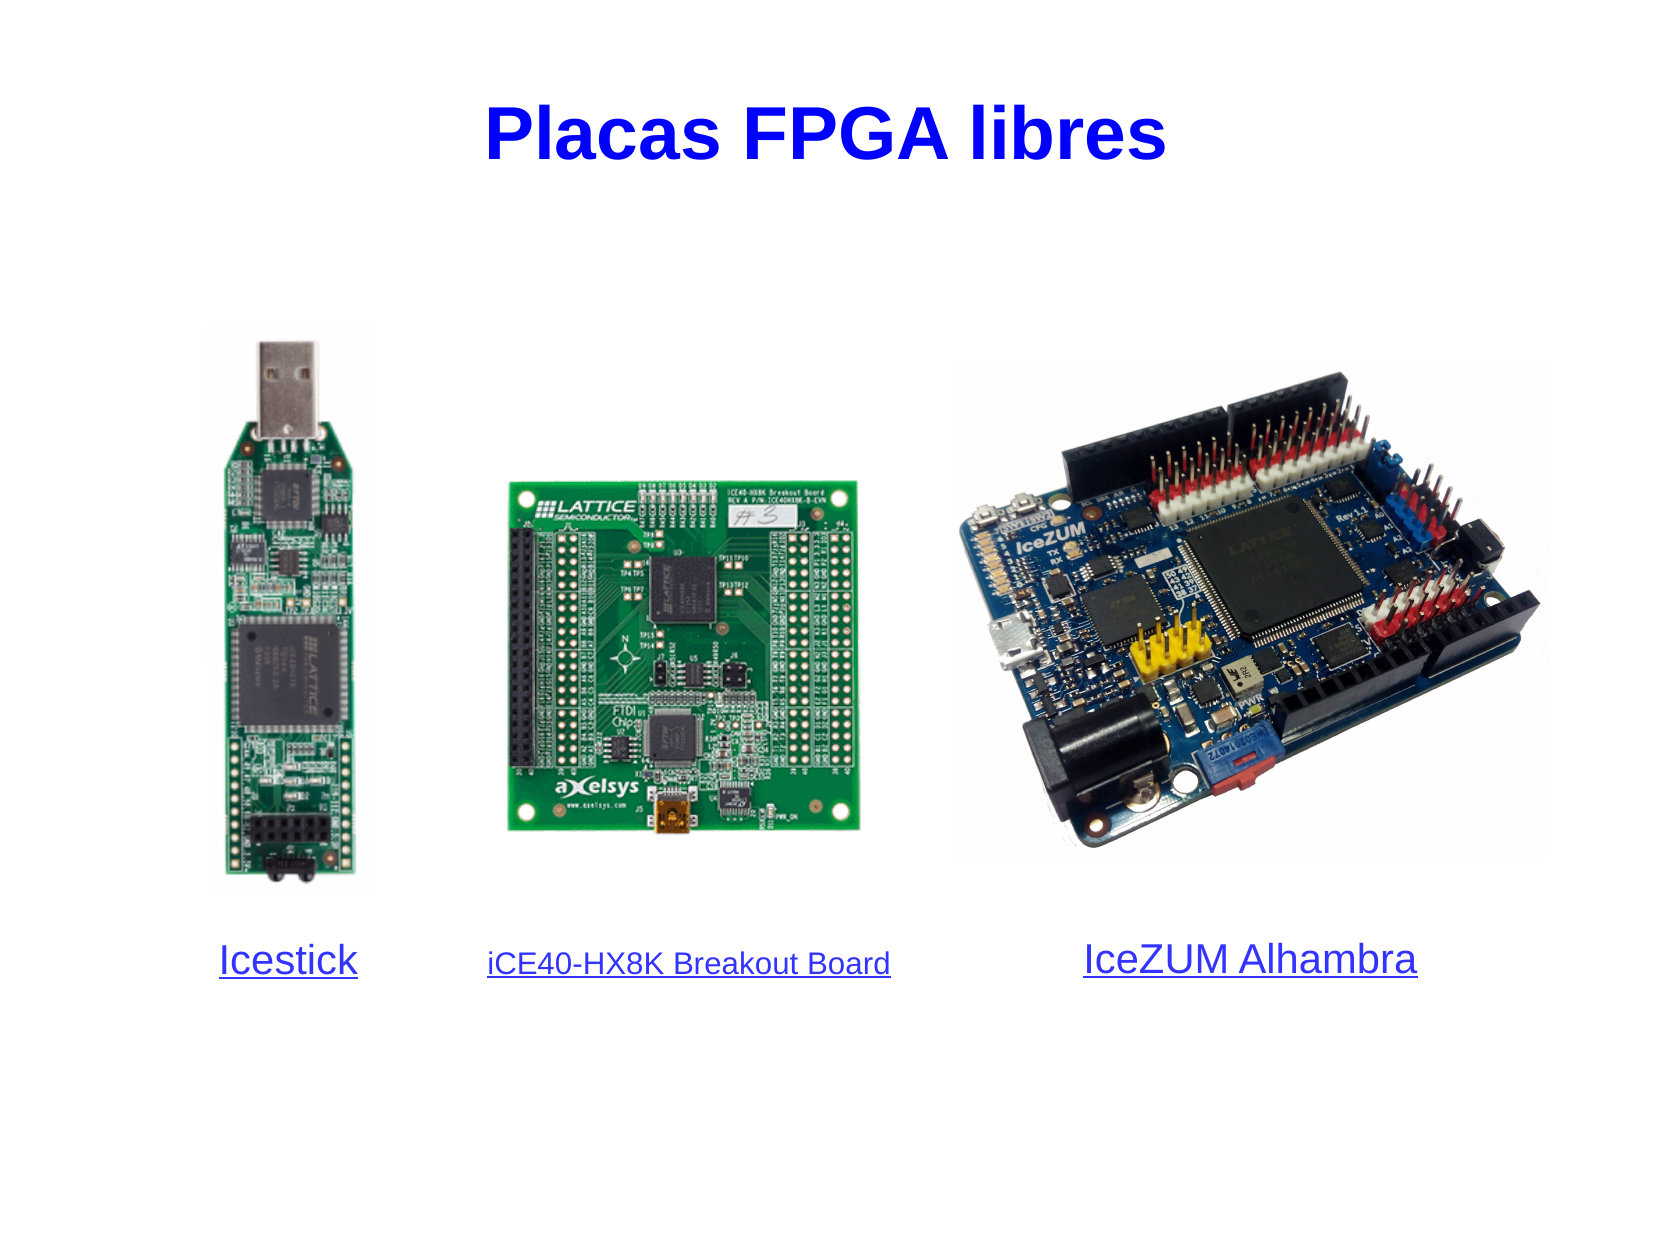

# Placas FPGA libres
IceZUM Alhambra
Icestick
iCE40-HX8K Breakout Board